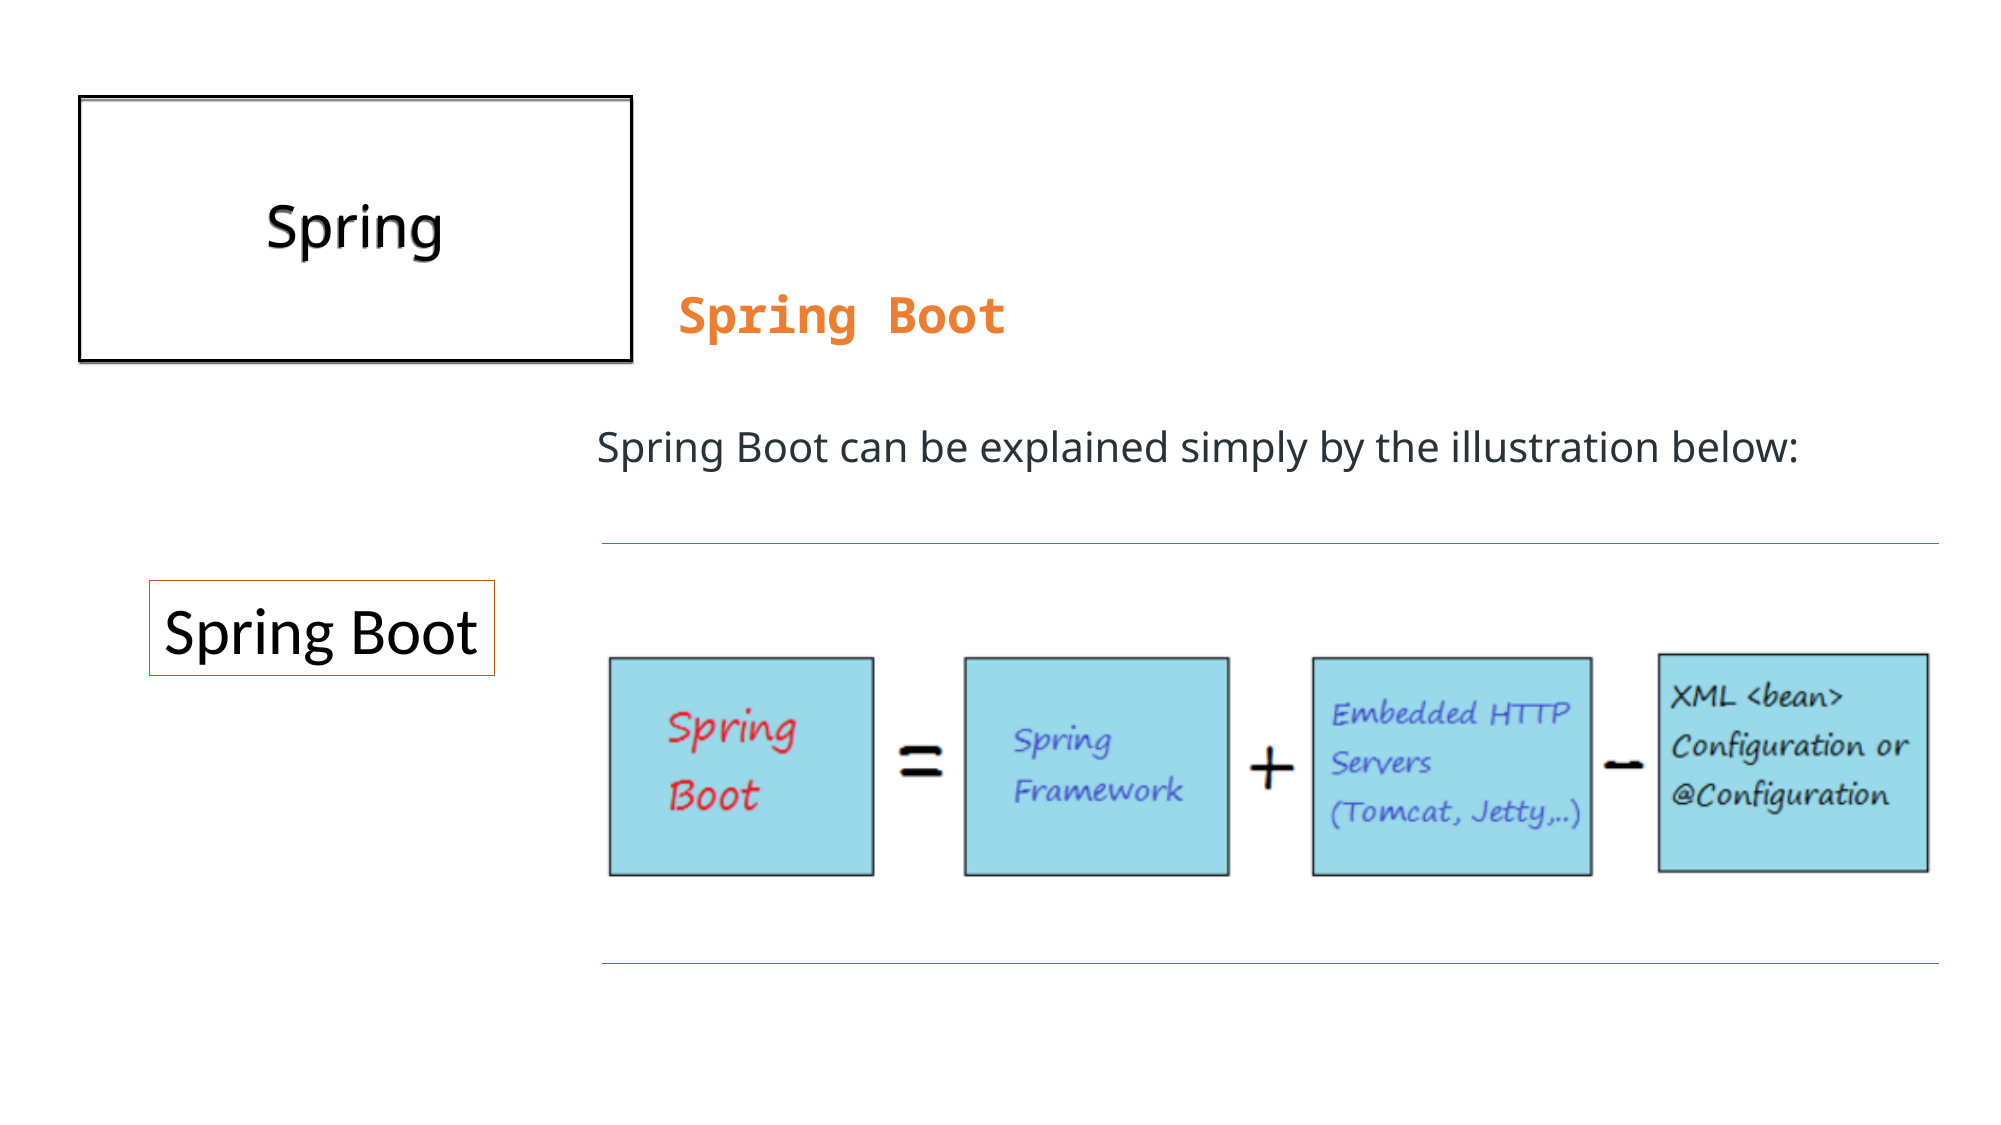

# Spring
Spring Boot
Spring Boot can be explained simply by the illustration below:
Spring Boot